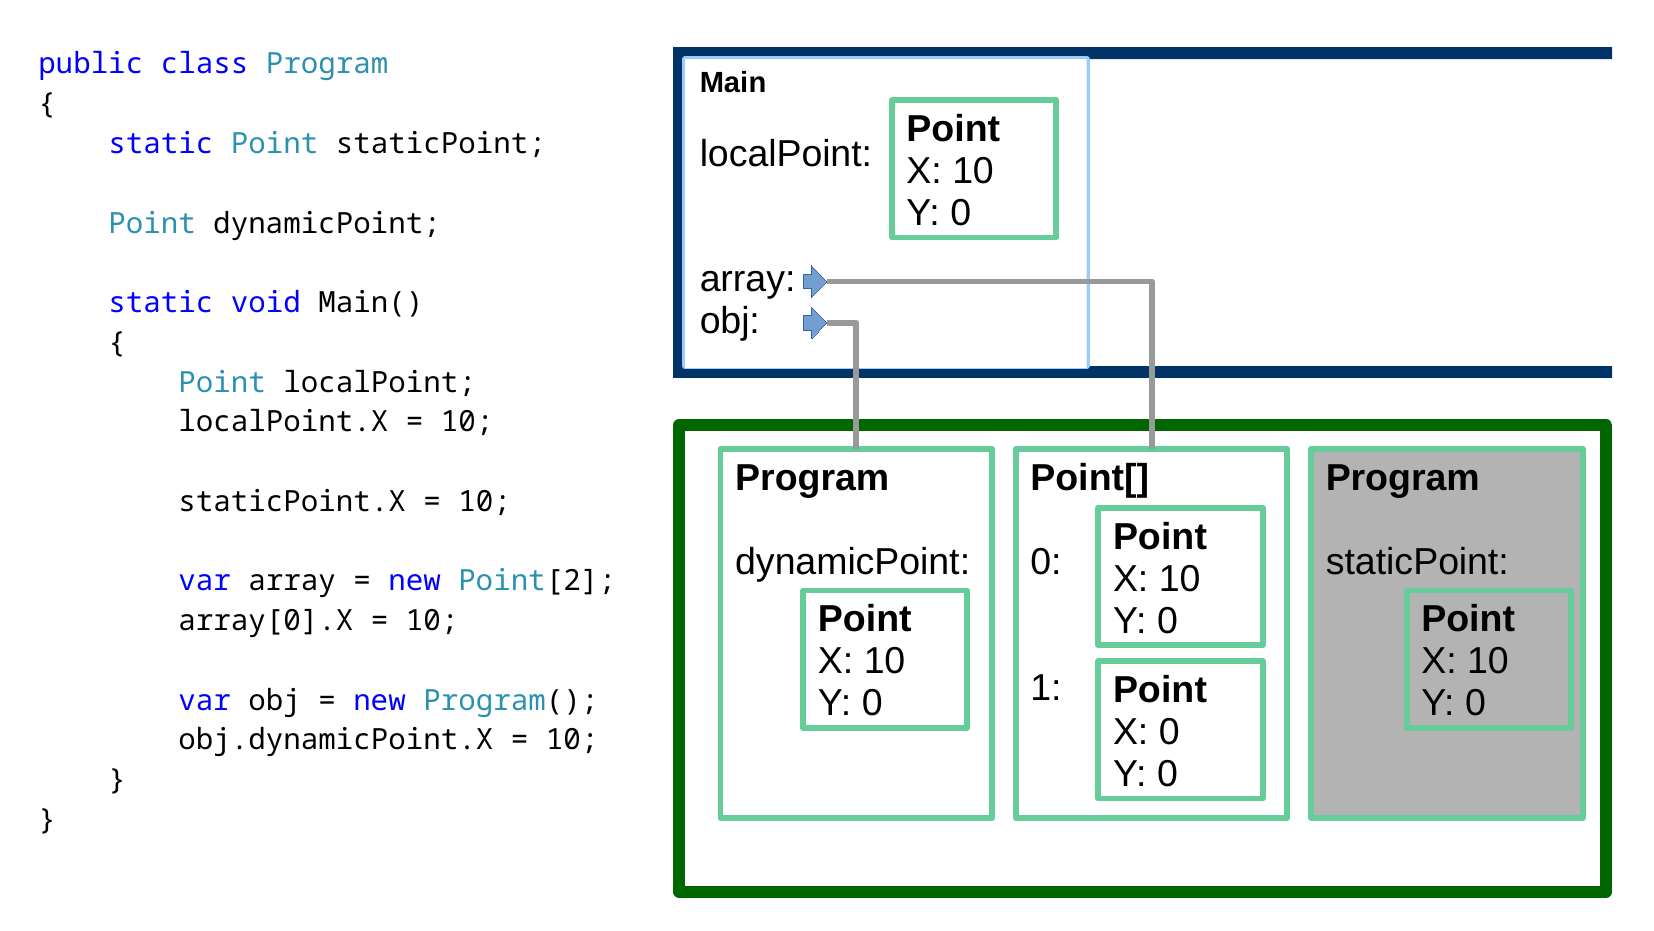

public class Program
{
 static Point staticPoint;
 Point dynamicPoint;
 static void Main()
 {
 Point localPoint;
 localPoint.X = 10;
 staticPoint.X = 10;
 var array = new Point[2];
 array[0].X = 10;
 var obj = new Program();
 obj.dynamicPoint.X = 10;
 }
}
Main
localPoint:
array:
obj:
Point
X: 10
Y: 0
Program
dynamicPoint:
Point[]
0:
1:
Program
staticPoint:
Point
X: 10
Y: 0
Point
X: 10
Y: 0
Point
X: 10
Y: 0
Point
X: 0
Y: 0